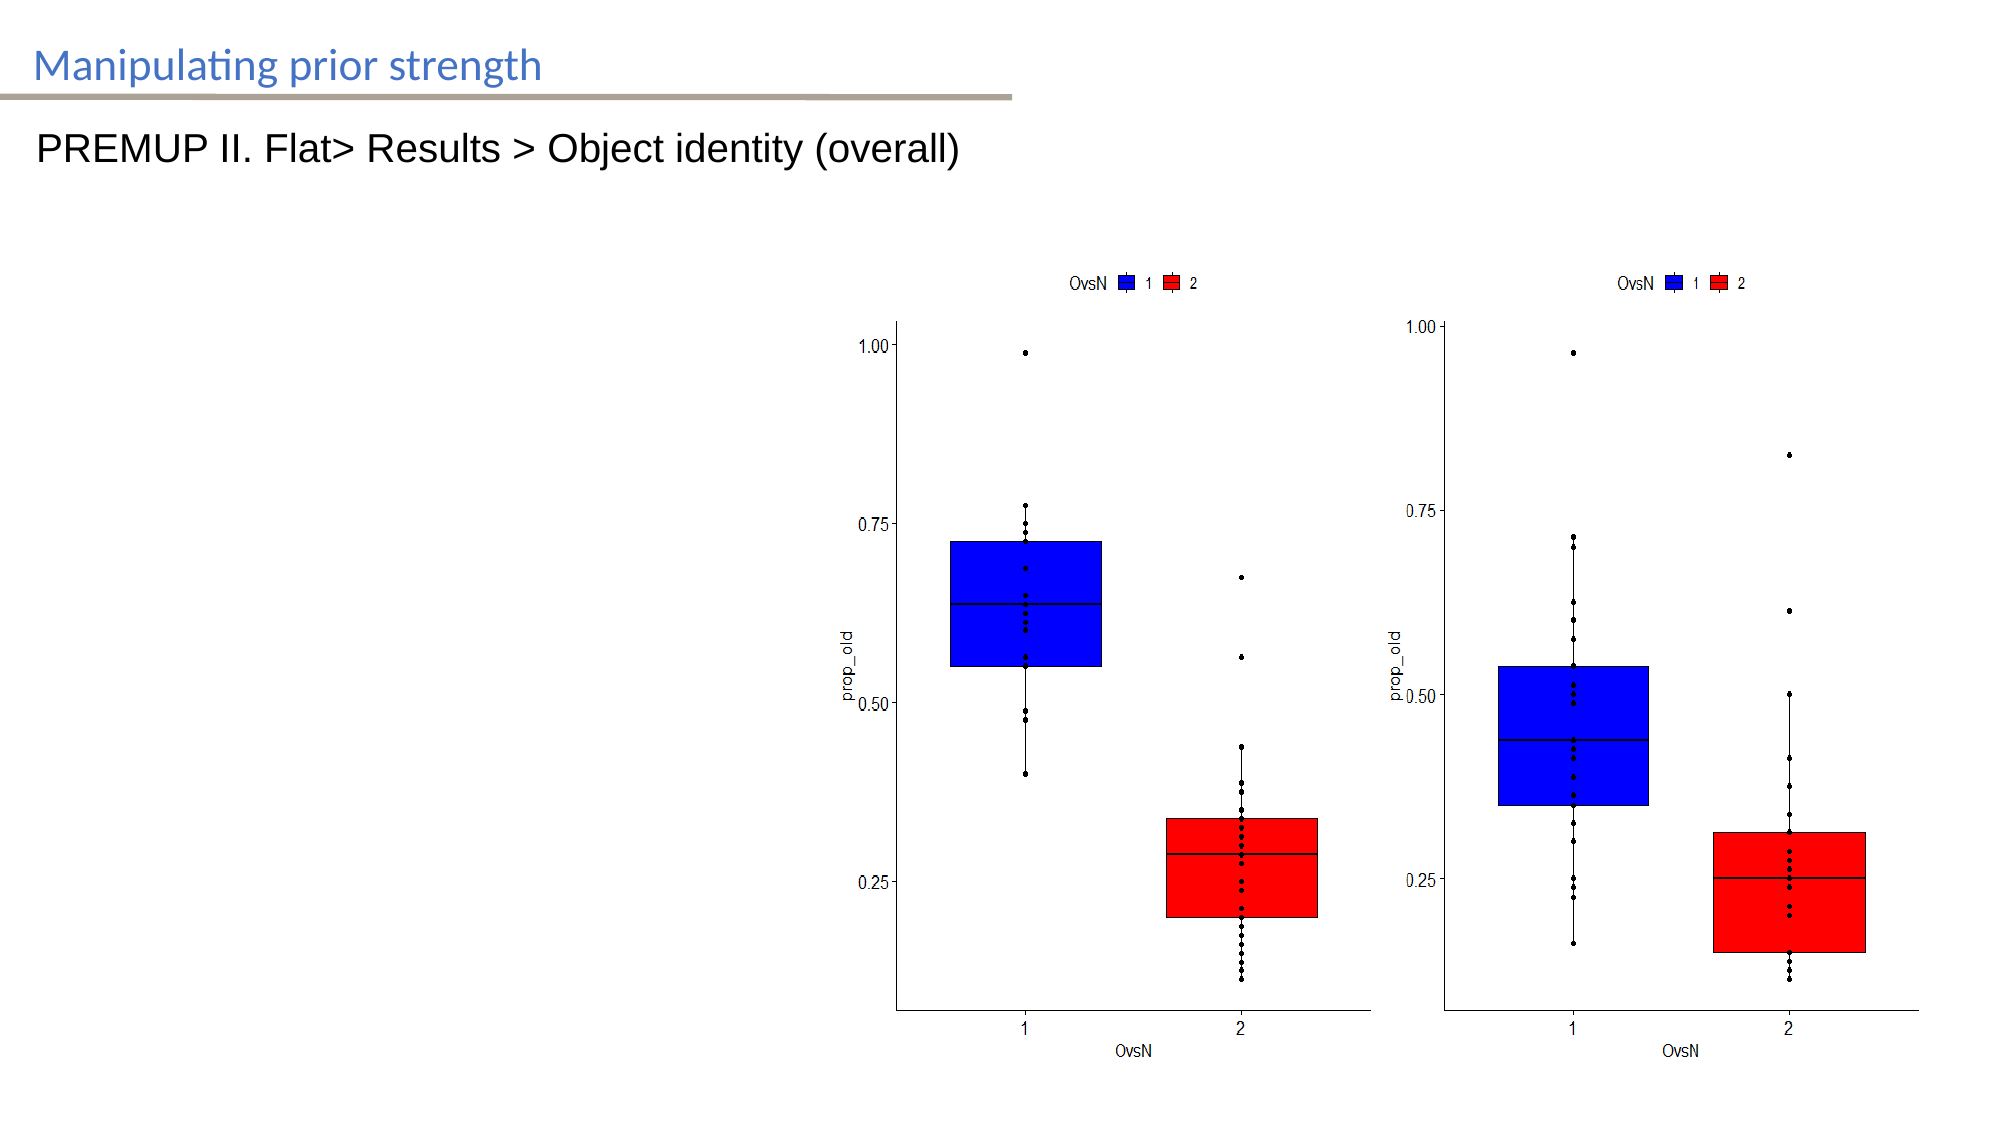

Manipulating prior strength
PREMUP II. Flat> Results > Object identity (overall)